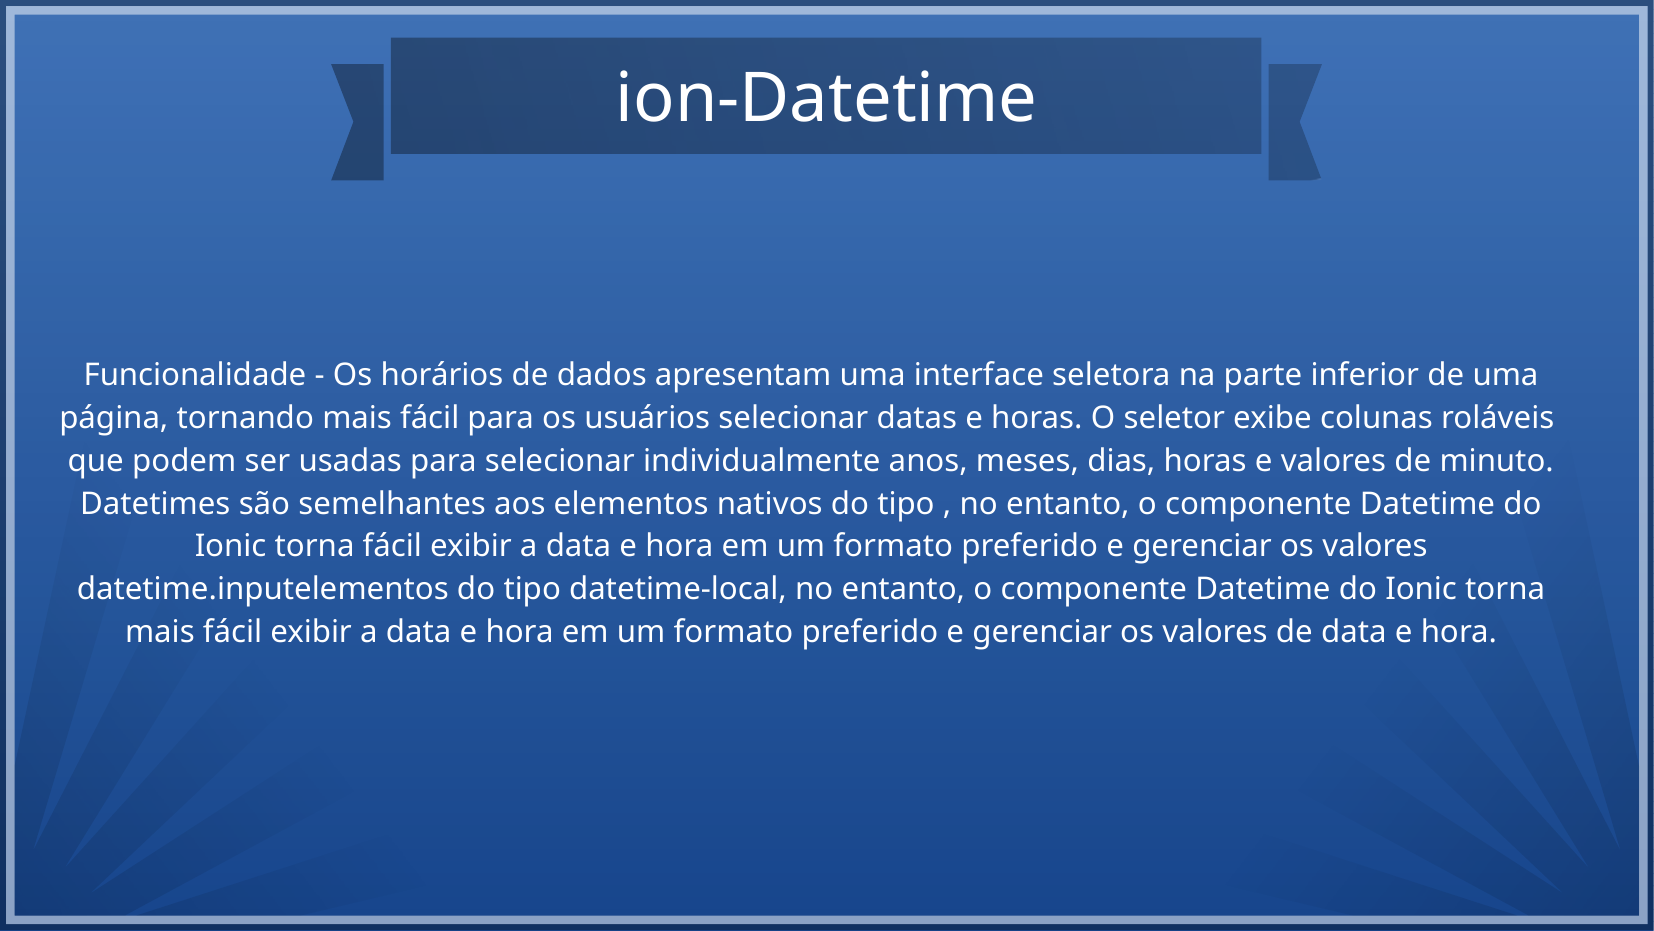

# ion-Datetime
Funcionalidade - Os horários de dados apresentam uma interface seletora na parte inferior de uma página, tornando mais fácil para os usuários selecionar datas e horas. O seletor exibe colunas roláveis ​​que podem ser usadas para selecionar individualmente anos, meses, dias, horas e valores de minuto. Datetimes são semelhantes aos elementos nativos do tipo , no entanto, o componente Datetime do Ionic torna fácil exibir a data e hora em um formato preferido e gerenciar os valores datetime.inputelementos do tipo datetime-local, no entanto, o componente Datetime do Ionic torna mais fácil exibir a data e hora em um formato preferido e gerenciar os valores de data e hora.